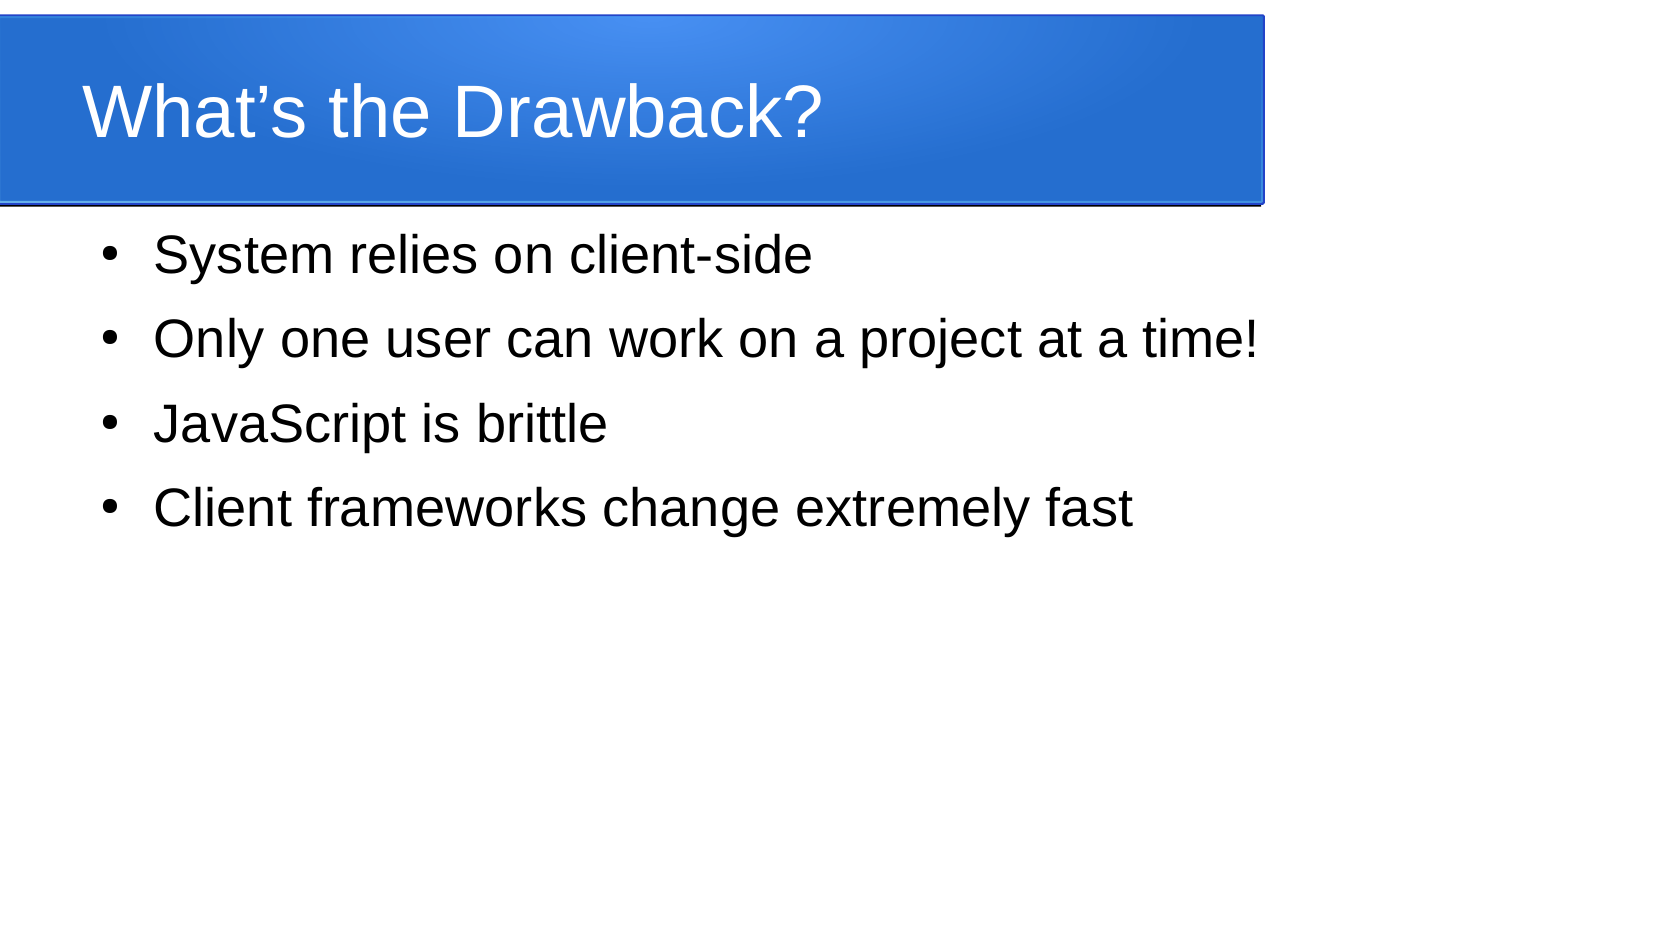

# What’s the Drawback?
System relies on client-side
Only one user can work on a project at a time!
JavaScript is brittle
Client frameworks change extremely fast